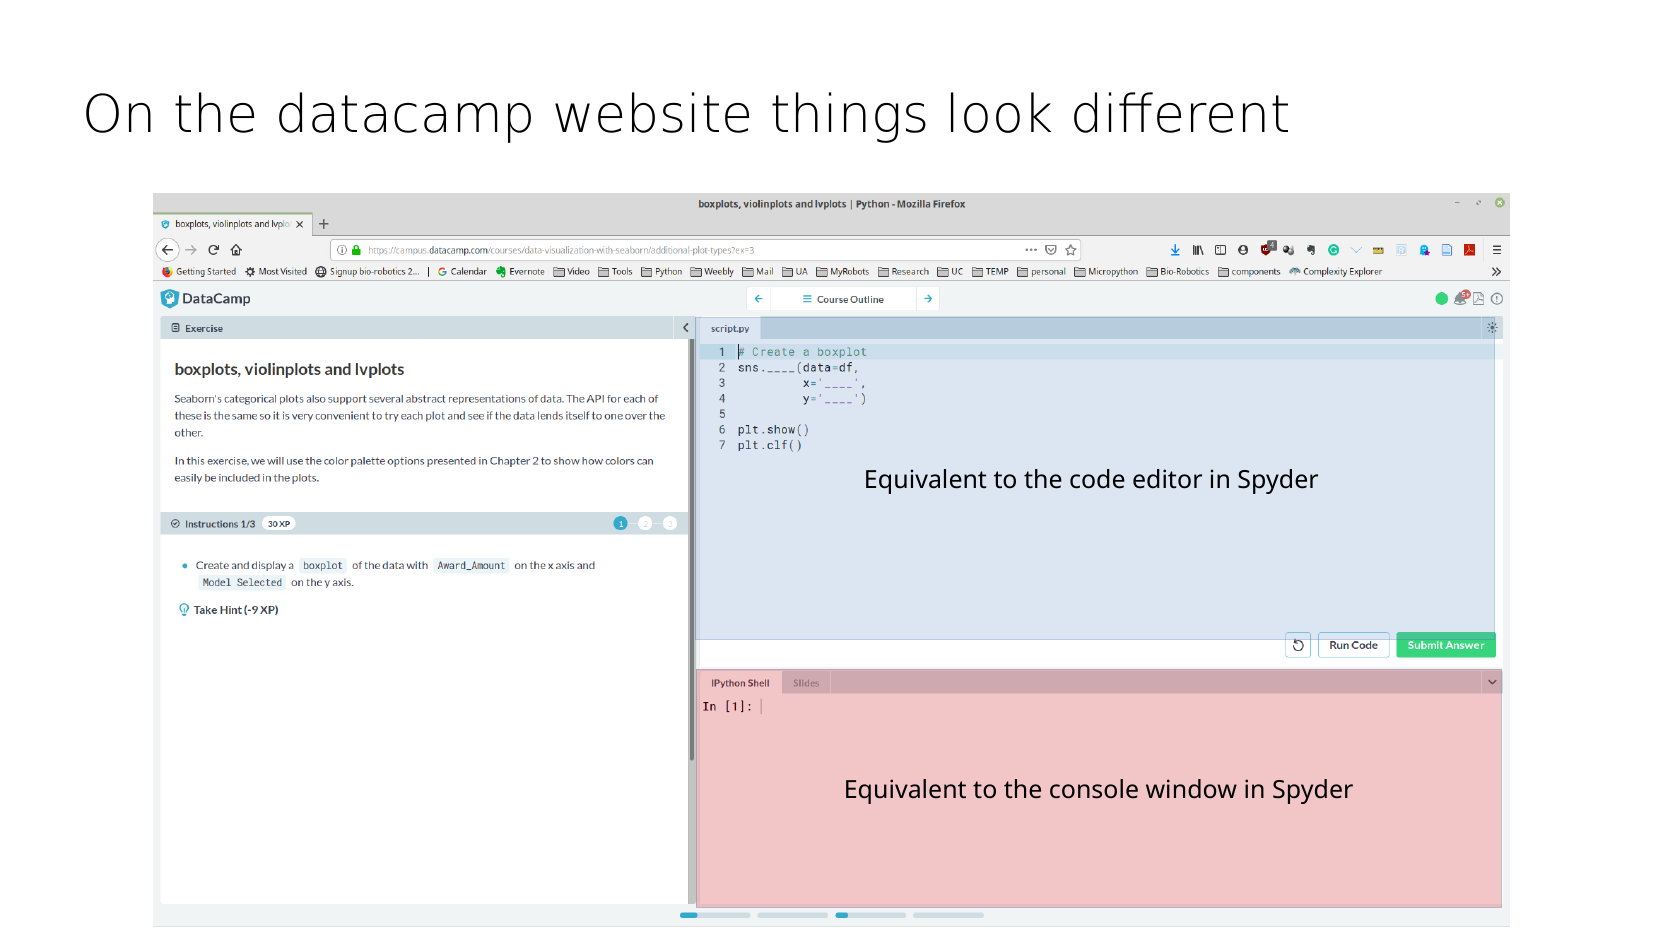

# On the datacamp website things look different
Equivalent to the code editor in Spyder
Equivalent to the console window in Spyder